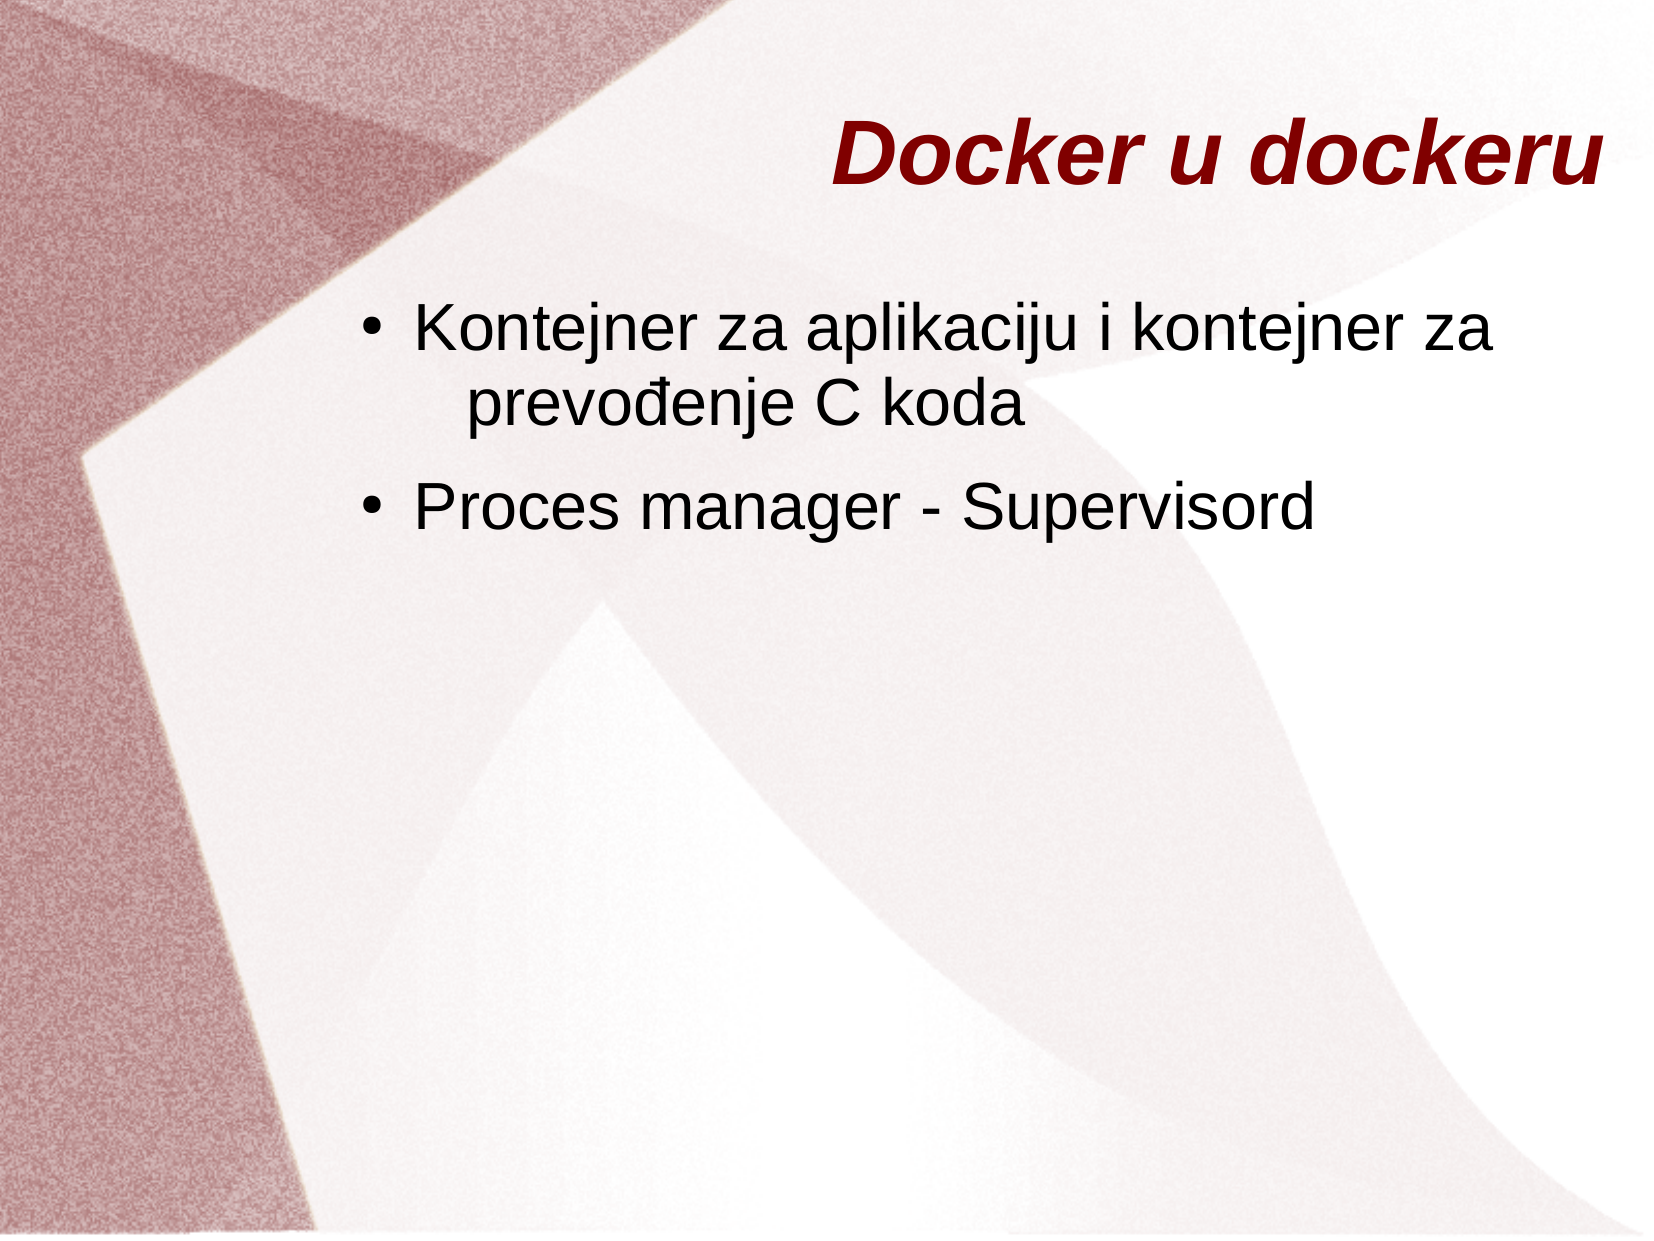

# Docker u dockeru
Kontejner za aplikaciju i kontejner za prevođenje C koda
Proces manager - Supervisord